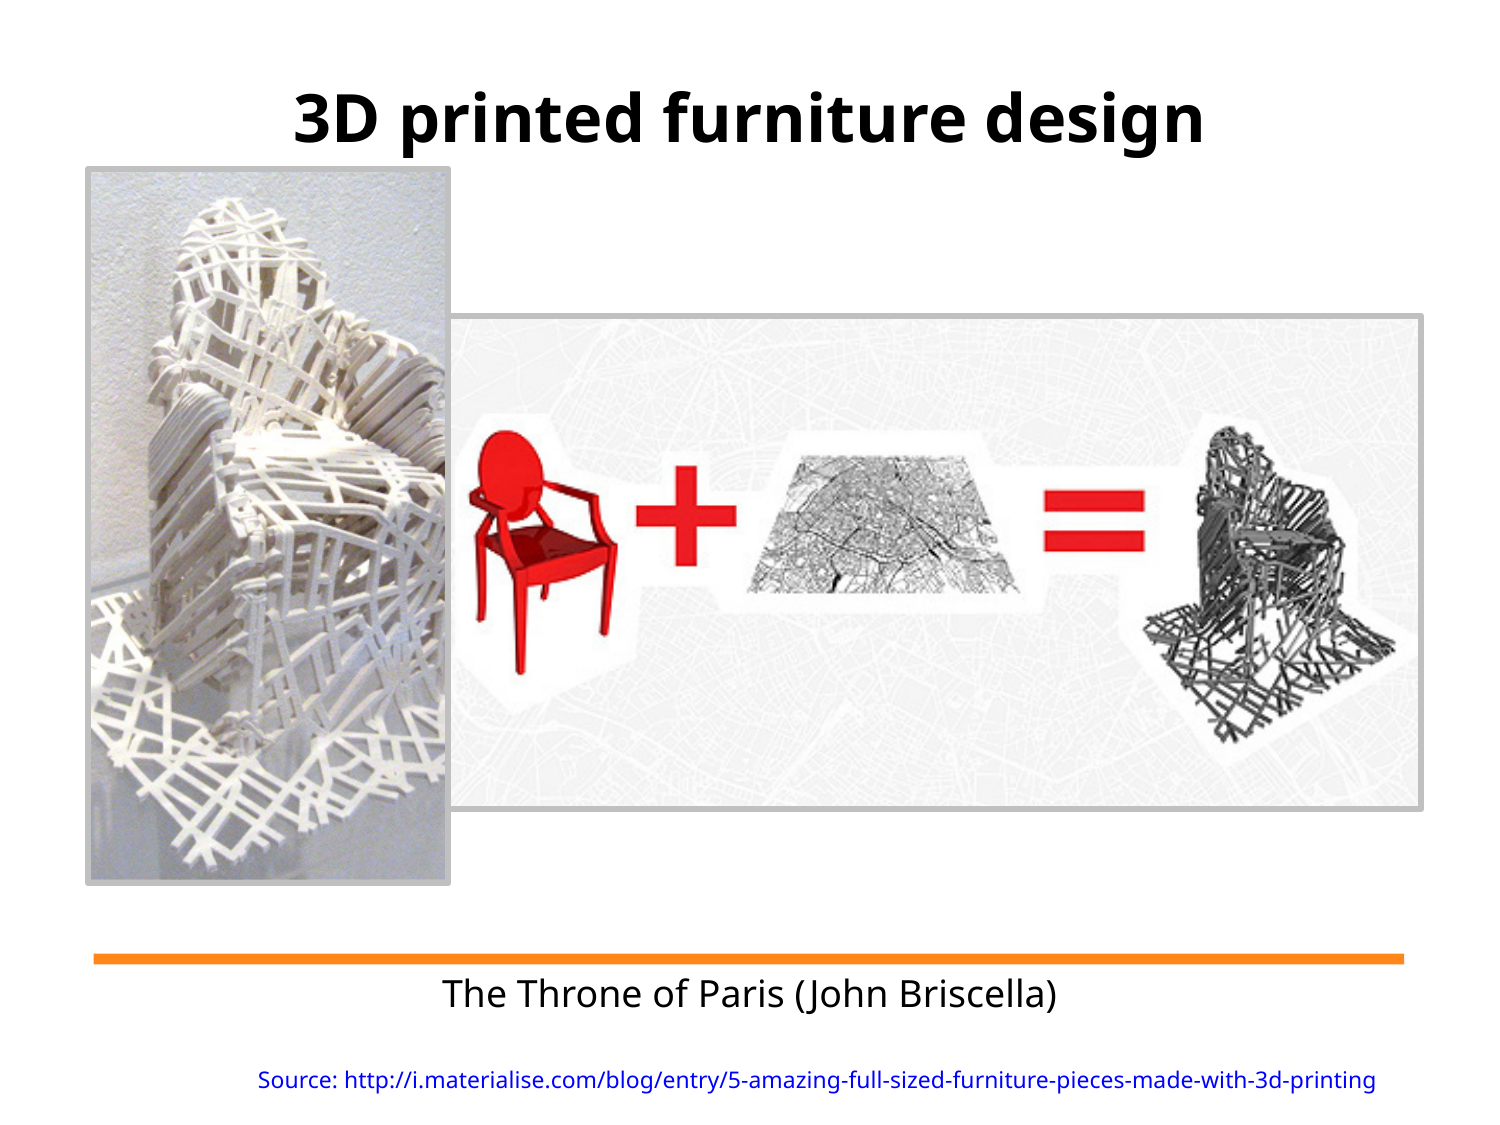

# 3D printed furniture design
The Throne of Paris (John Briscella)
Source: http://i.materialise.com/blog/entry/5-amazing-full-sized-furniture-pieces-made-with-3d-printing